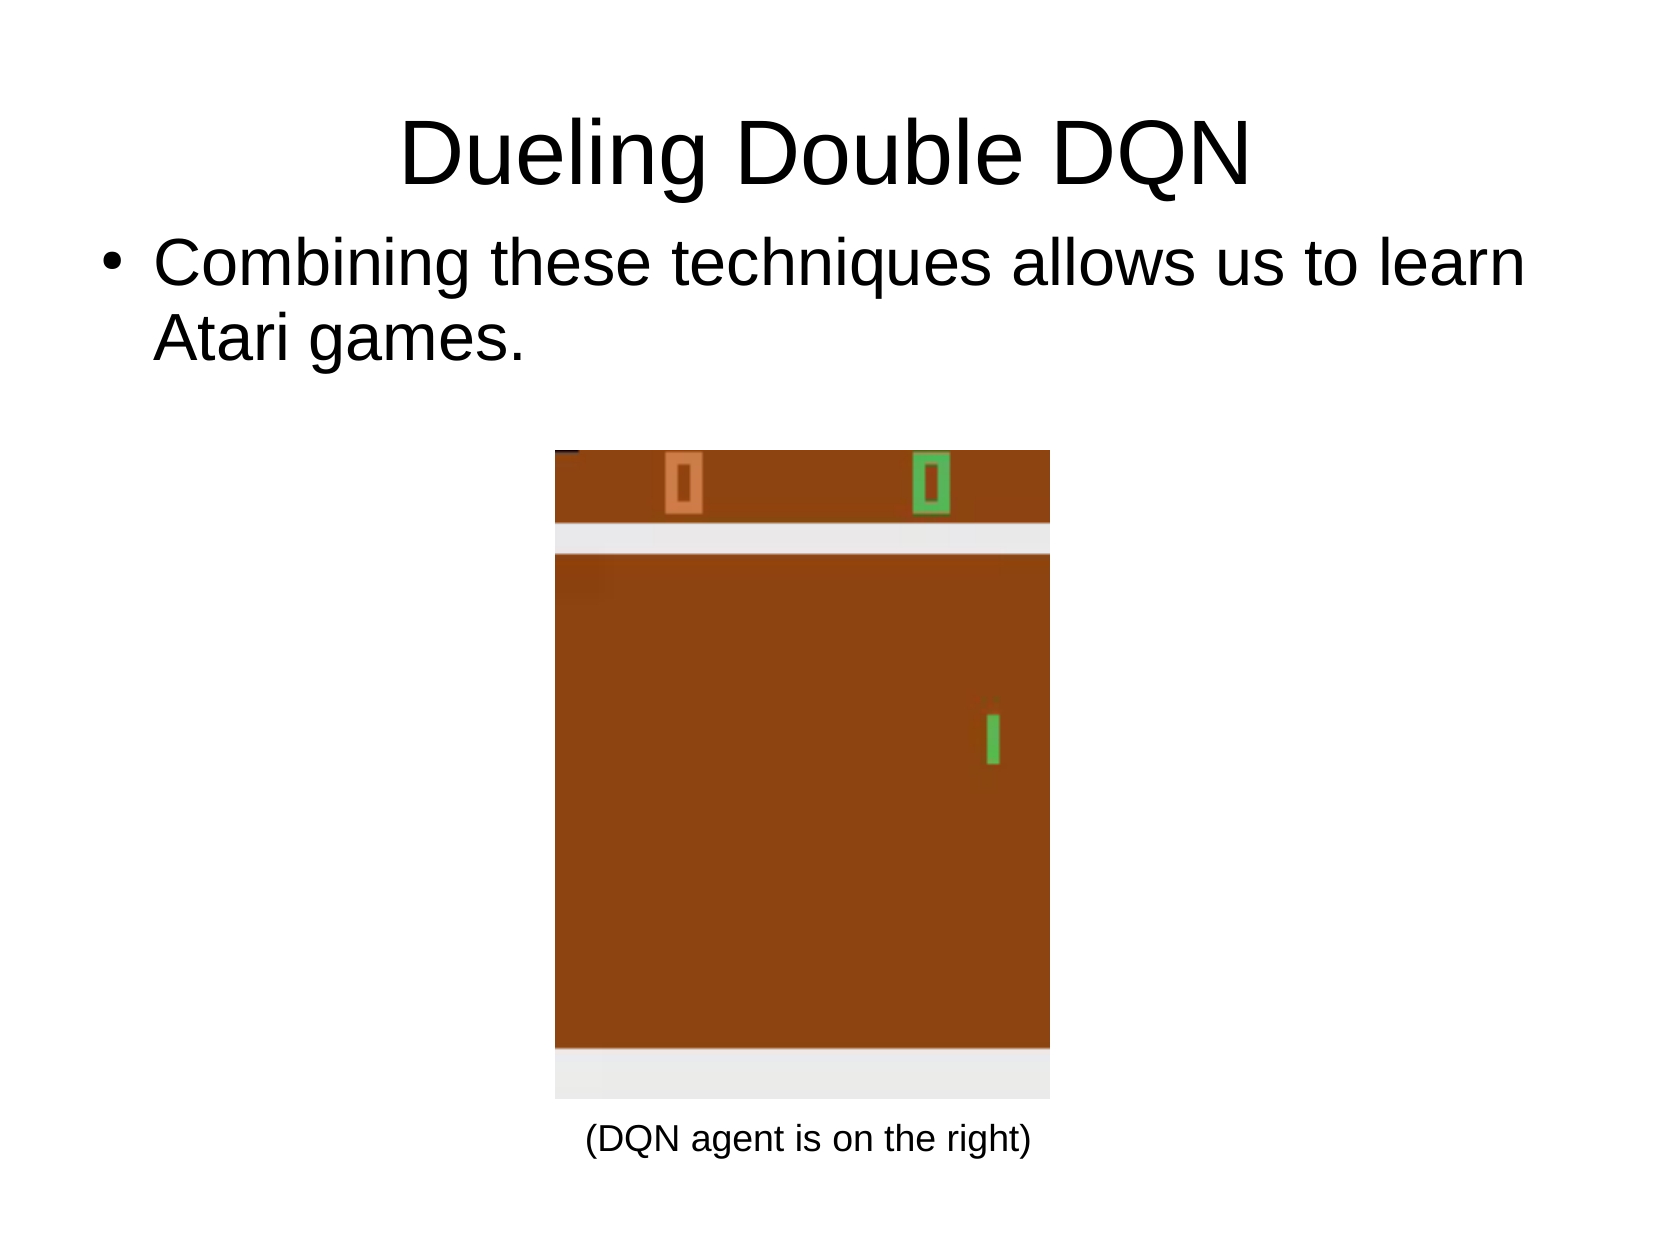

# Dueling Double DQN
Combining these techniques allows us to learn Atari games.
(DQN agent is on the right)